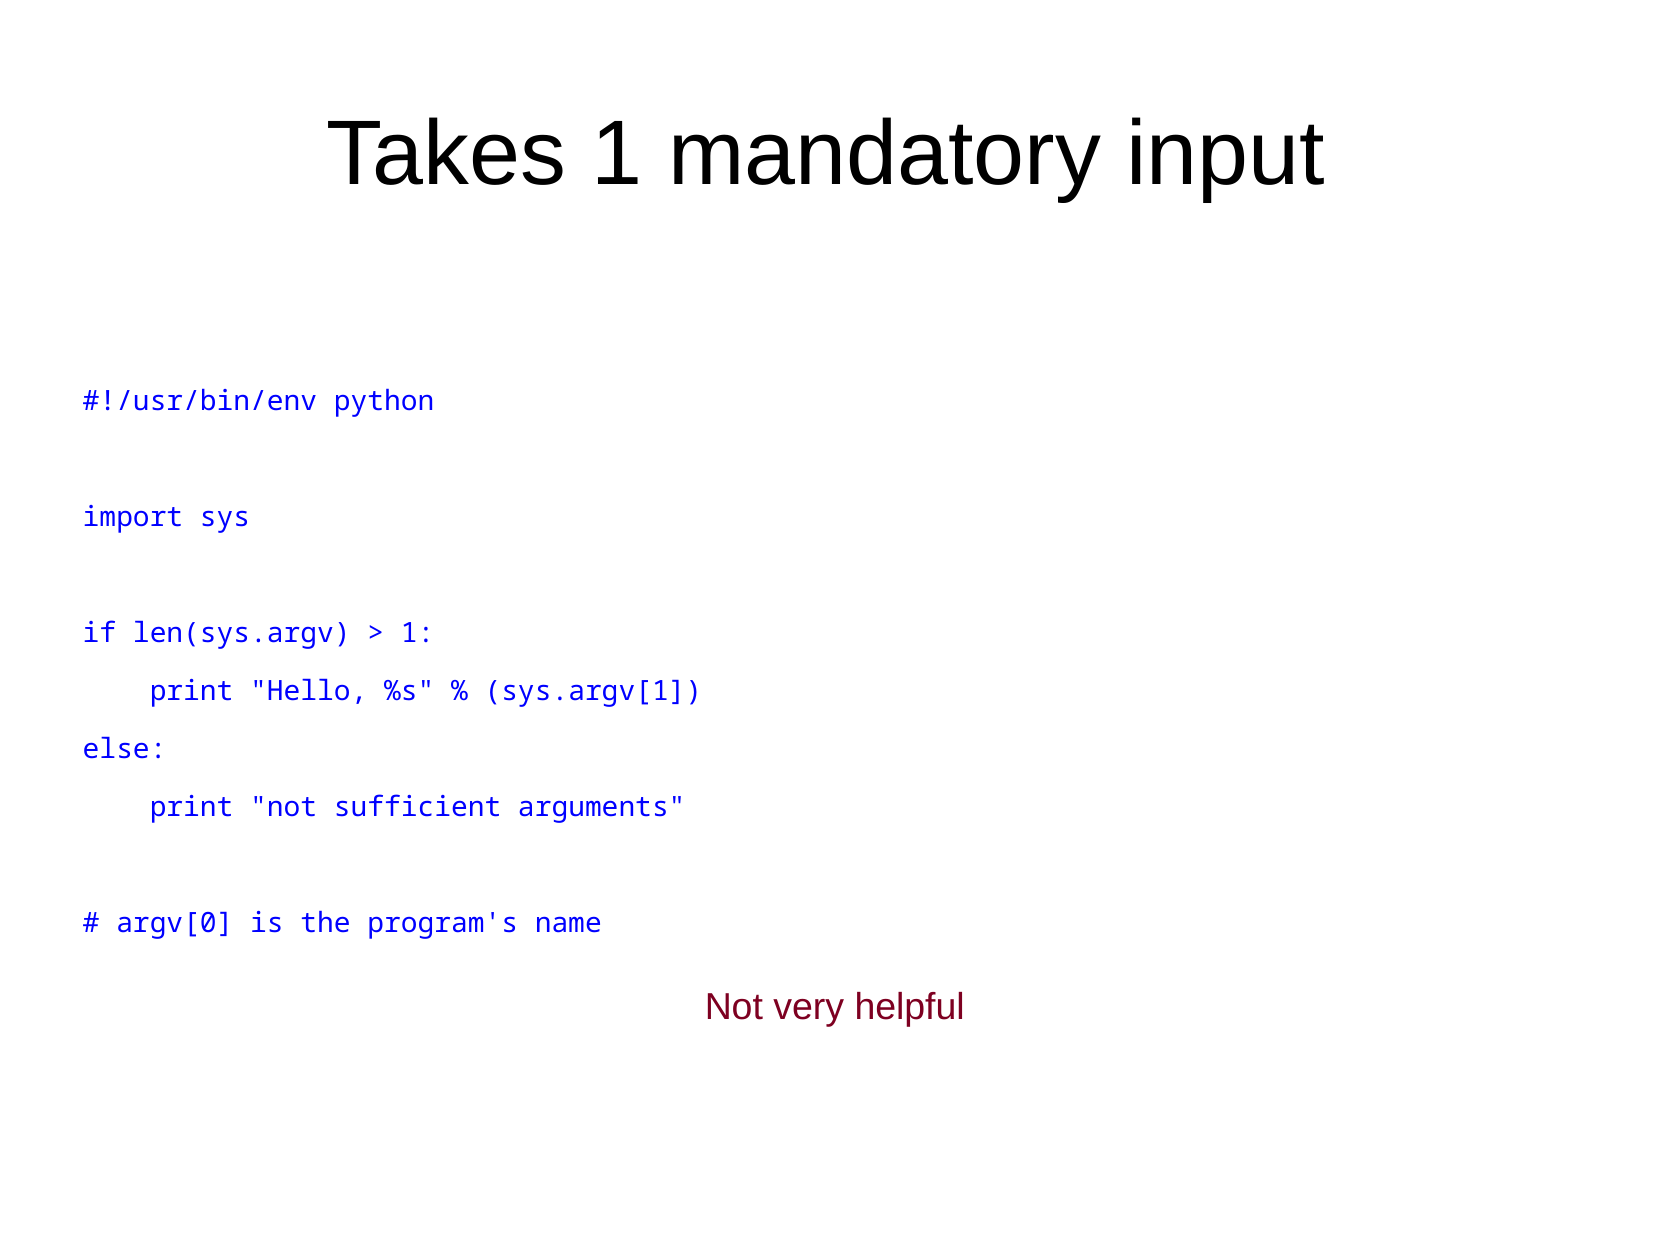

# Takes 1 mandatory input
#!/usr/bin/env python
import sys
if len(sys.argv) > 1:
 print "Hello, %s" % (sys.argv[1])
else:
 print "not sufficient arguments"
# argv[0] is the program's name
Not very helpful